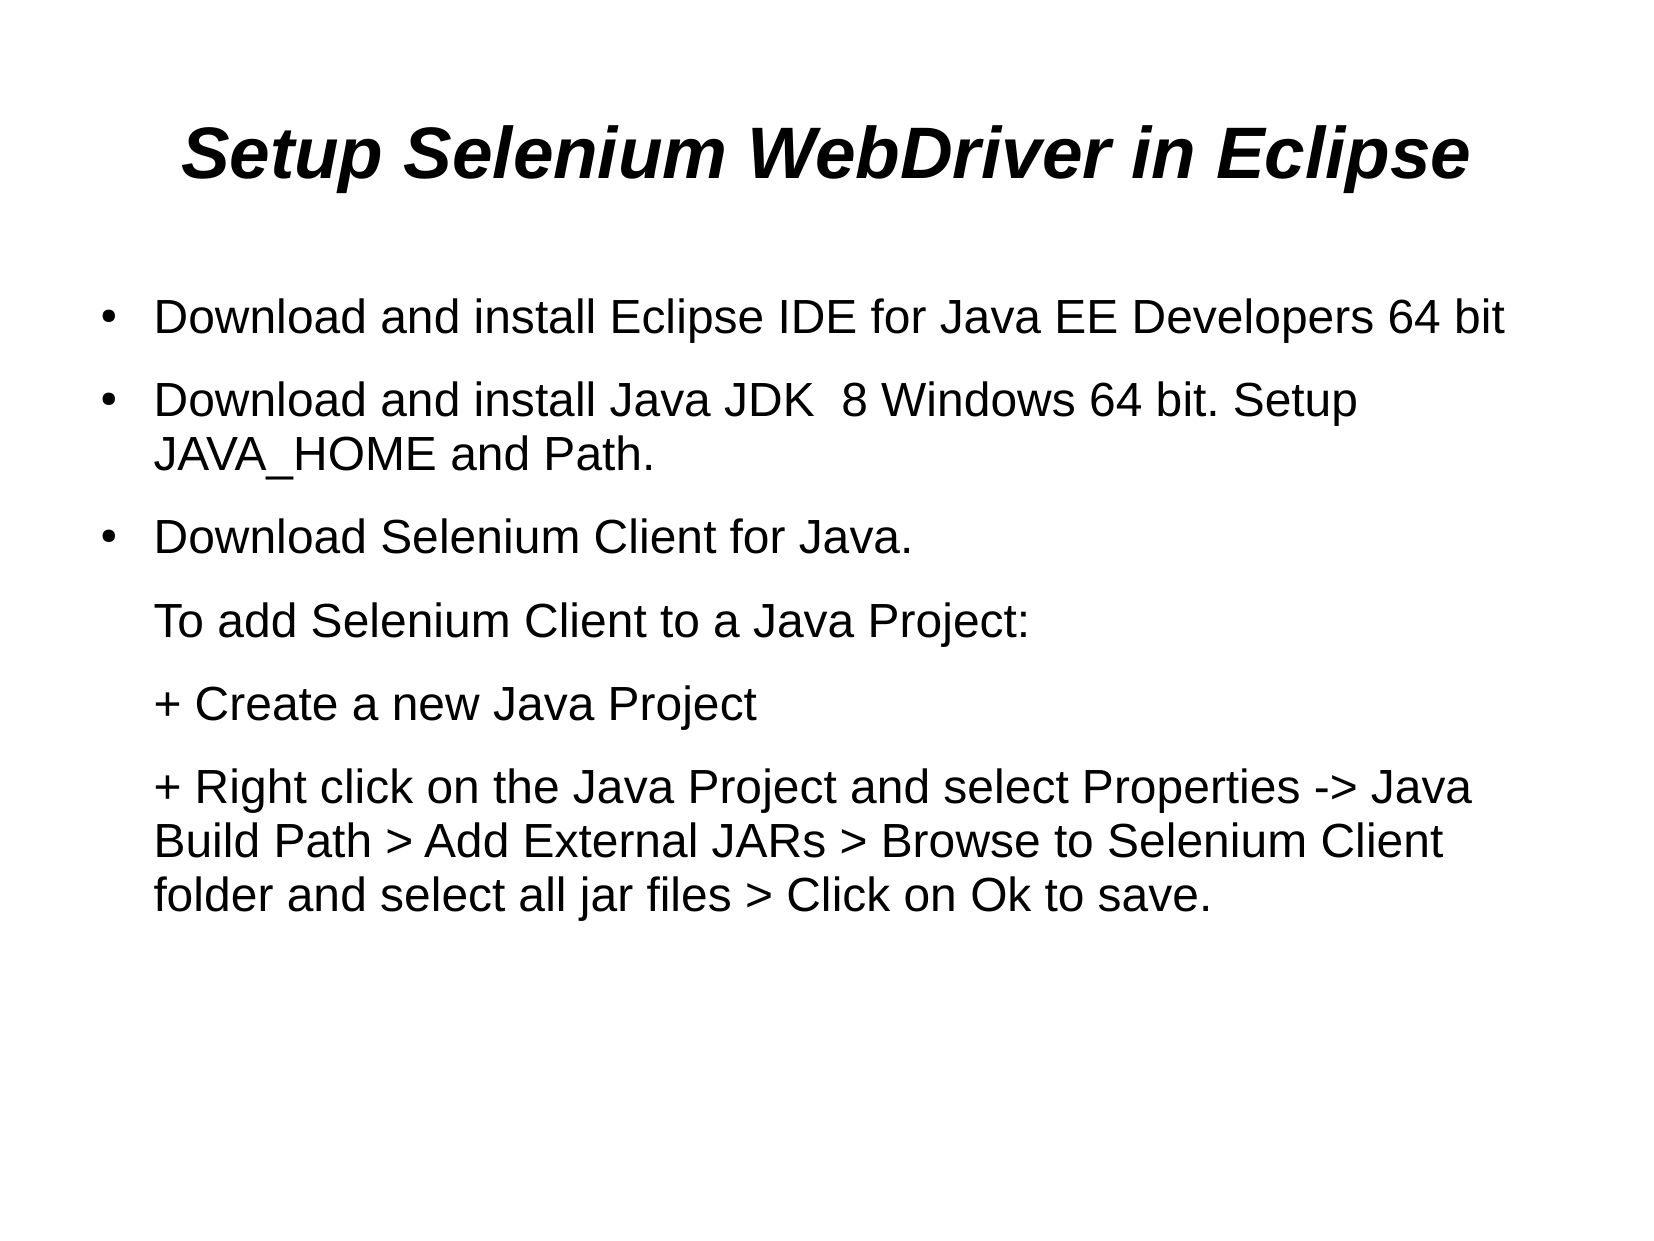

# Setup Selenium WebDriver in Eclipse
Download and install Eclipse IDE for Java EE Developers 64 bit
Download and install Java JDK 8 Windows 64 bit. Setup JAVA_HOME and Path.
Download Selenium Client for Java.
To add Selenium Client to a Java Project:
+ Create a new Java Project
+ Right click on the Java Project and select Properties -> Java Build Path > Add External JARs > Browse to Selenium Client folder and select all jar files > Click on Ok to save.